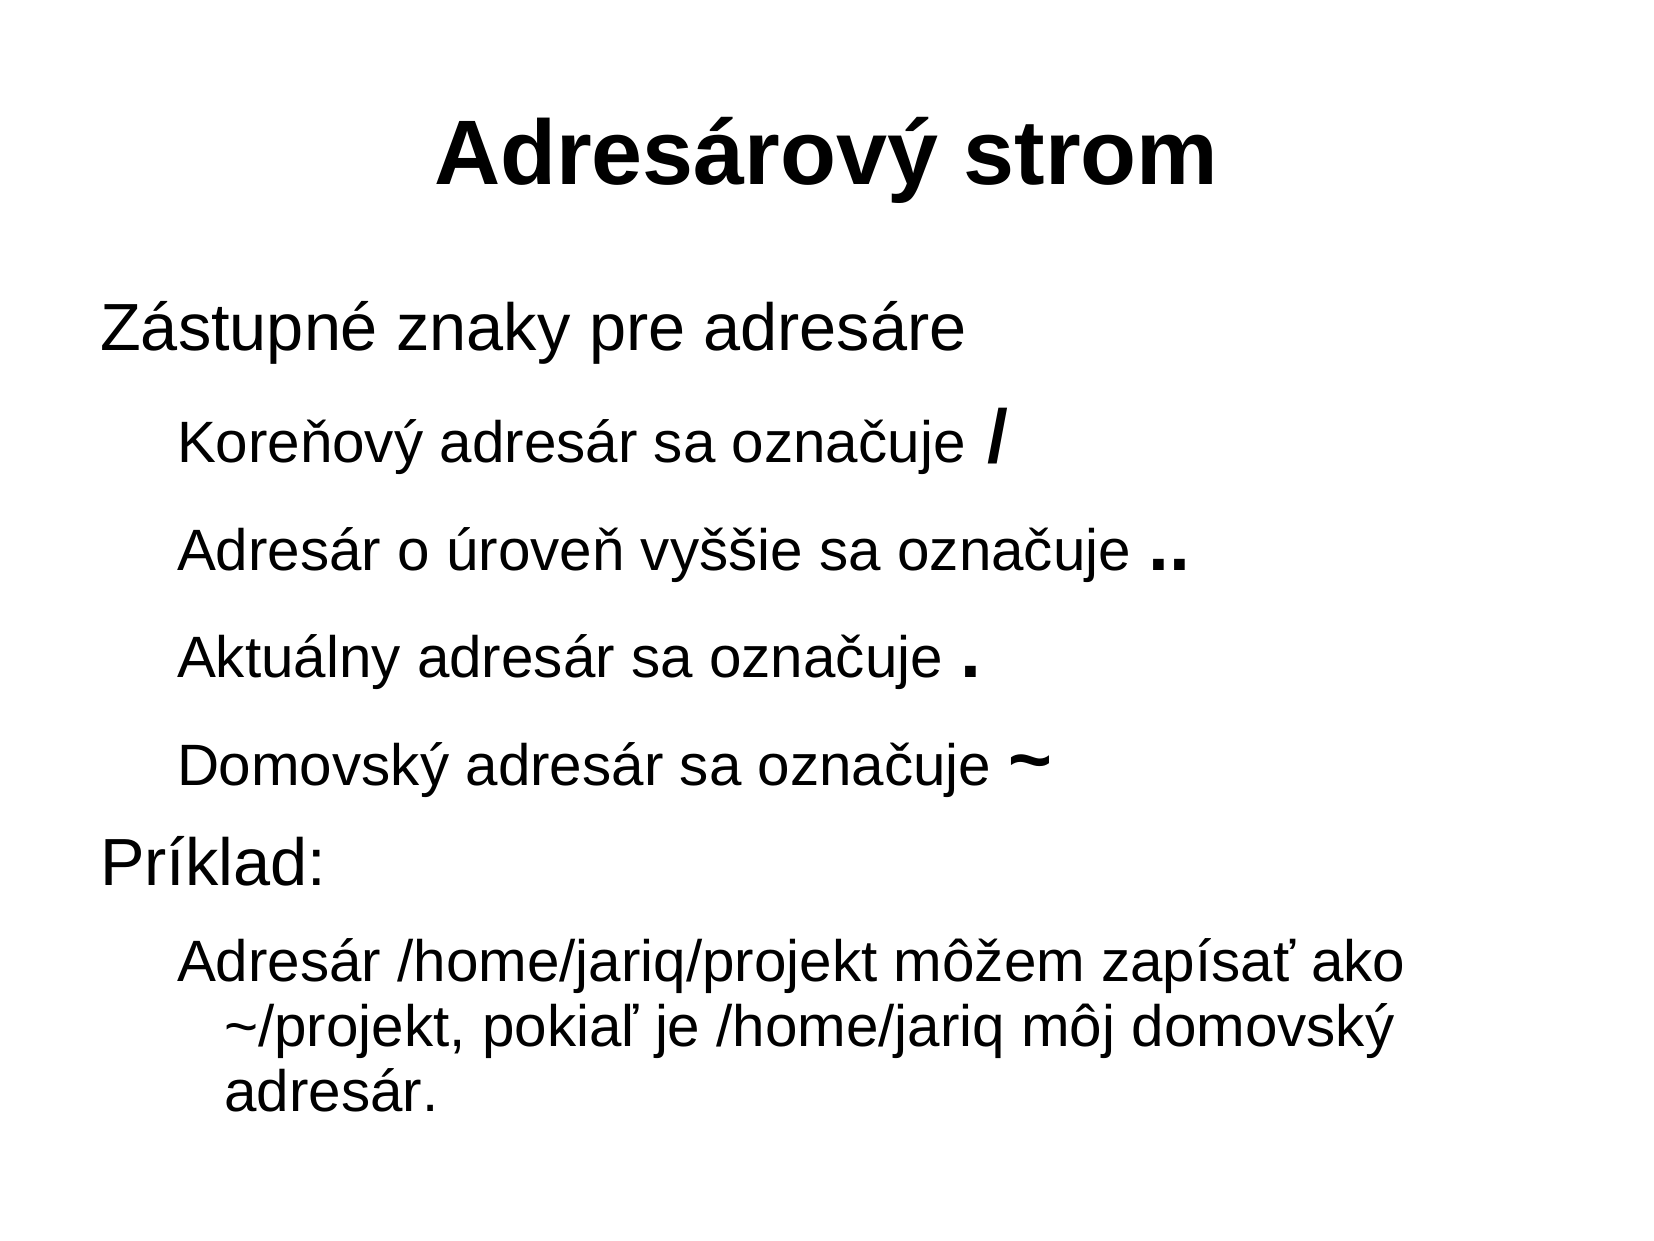

# Adresárový strom
Zástupné znaky pre adresáre
Koreňový adresár sa označuje /
Adresár o úroveň vyššie sa označuje ..
Aktuálny adresár sa označuje .
Domovský adresár sa označuje ~
Príklad:
Adresár /home/jariq/projekt môžem zapísať ako ~/projekt, pokiaľ je /home/jariq môj domovský adresár.